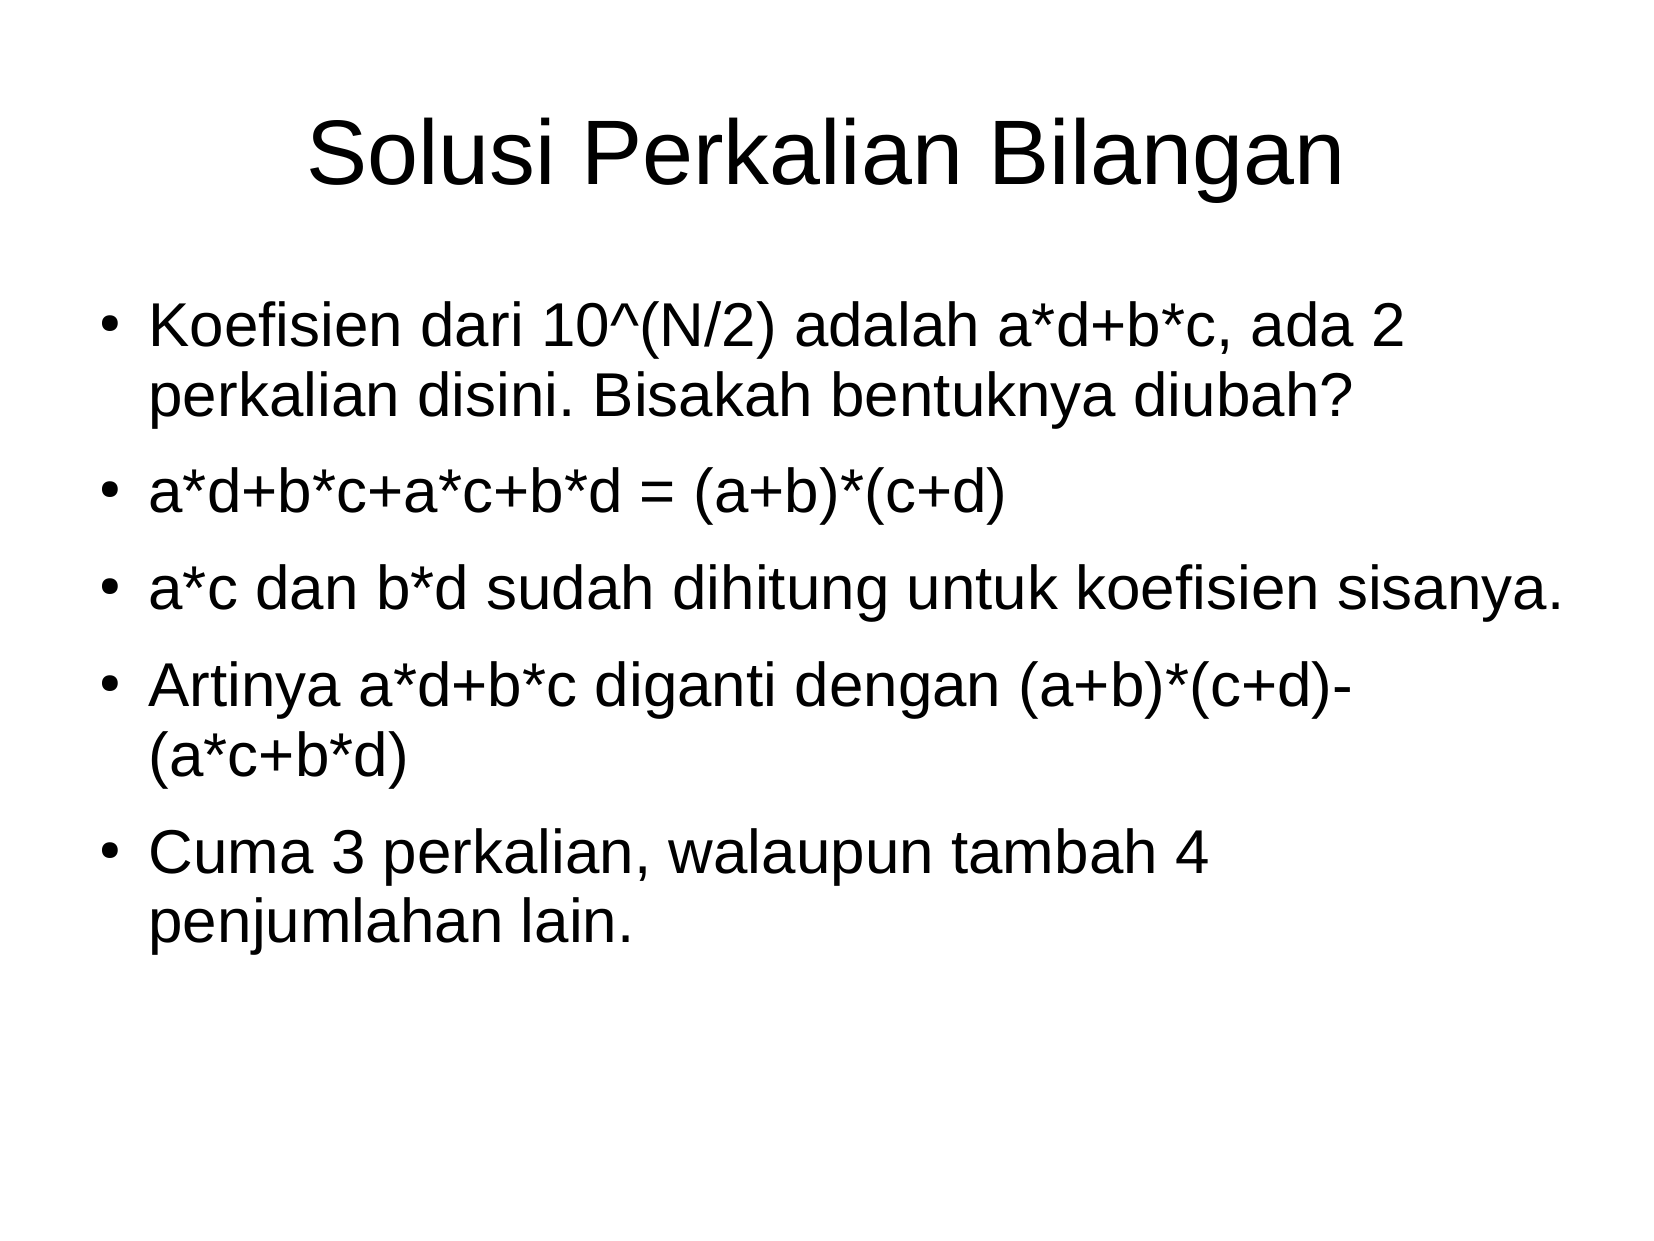

# Solusi Perkalian Bilangan
Koefisien dari 10^(N/2) adalah a*d+b*c, ada 2 perkalian disini. Bisakah bentuknya diubah?
a*d+b*c+a*c+b*d = (a+b)*(c+d)
a*c dan b*d sudah dihitung untuk koefisien sisanya.
Artinya a*d+b*c diganti dengan (a+b)*(c+d)-(a*c+b*d)
Cuma 3 perkalian, walaupun tambah 4 penjumlahan lain.